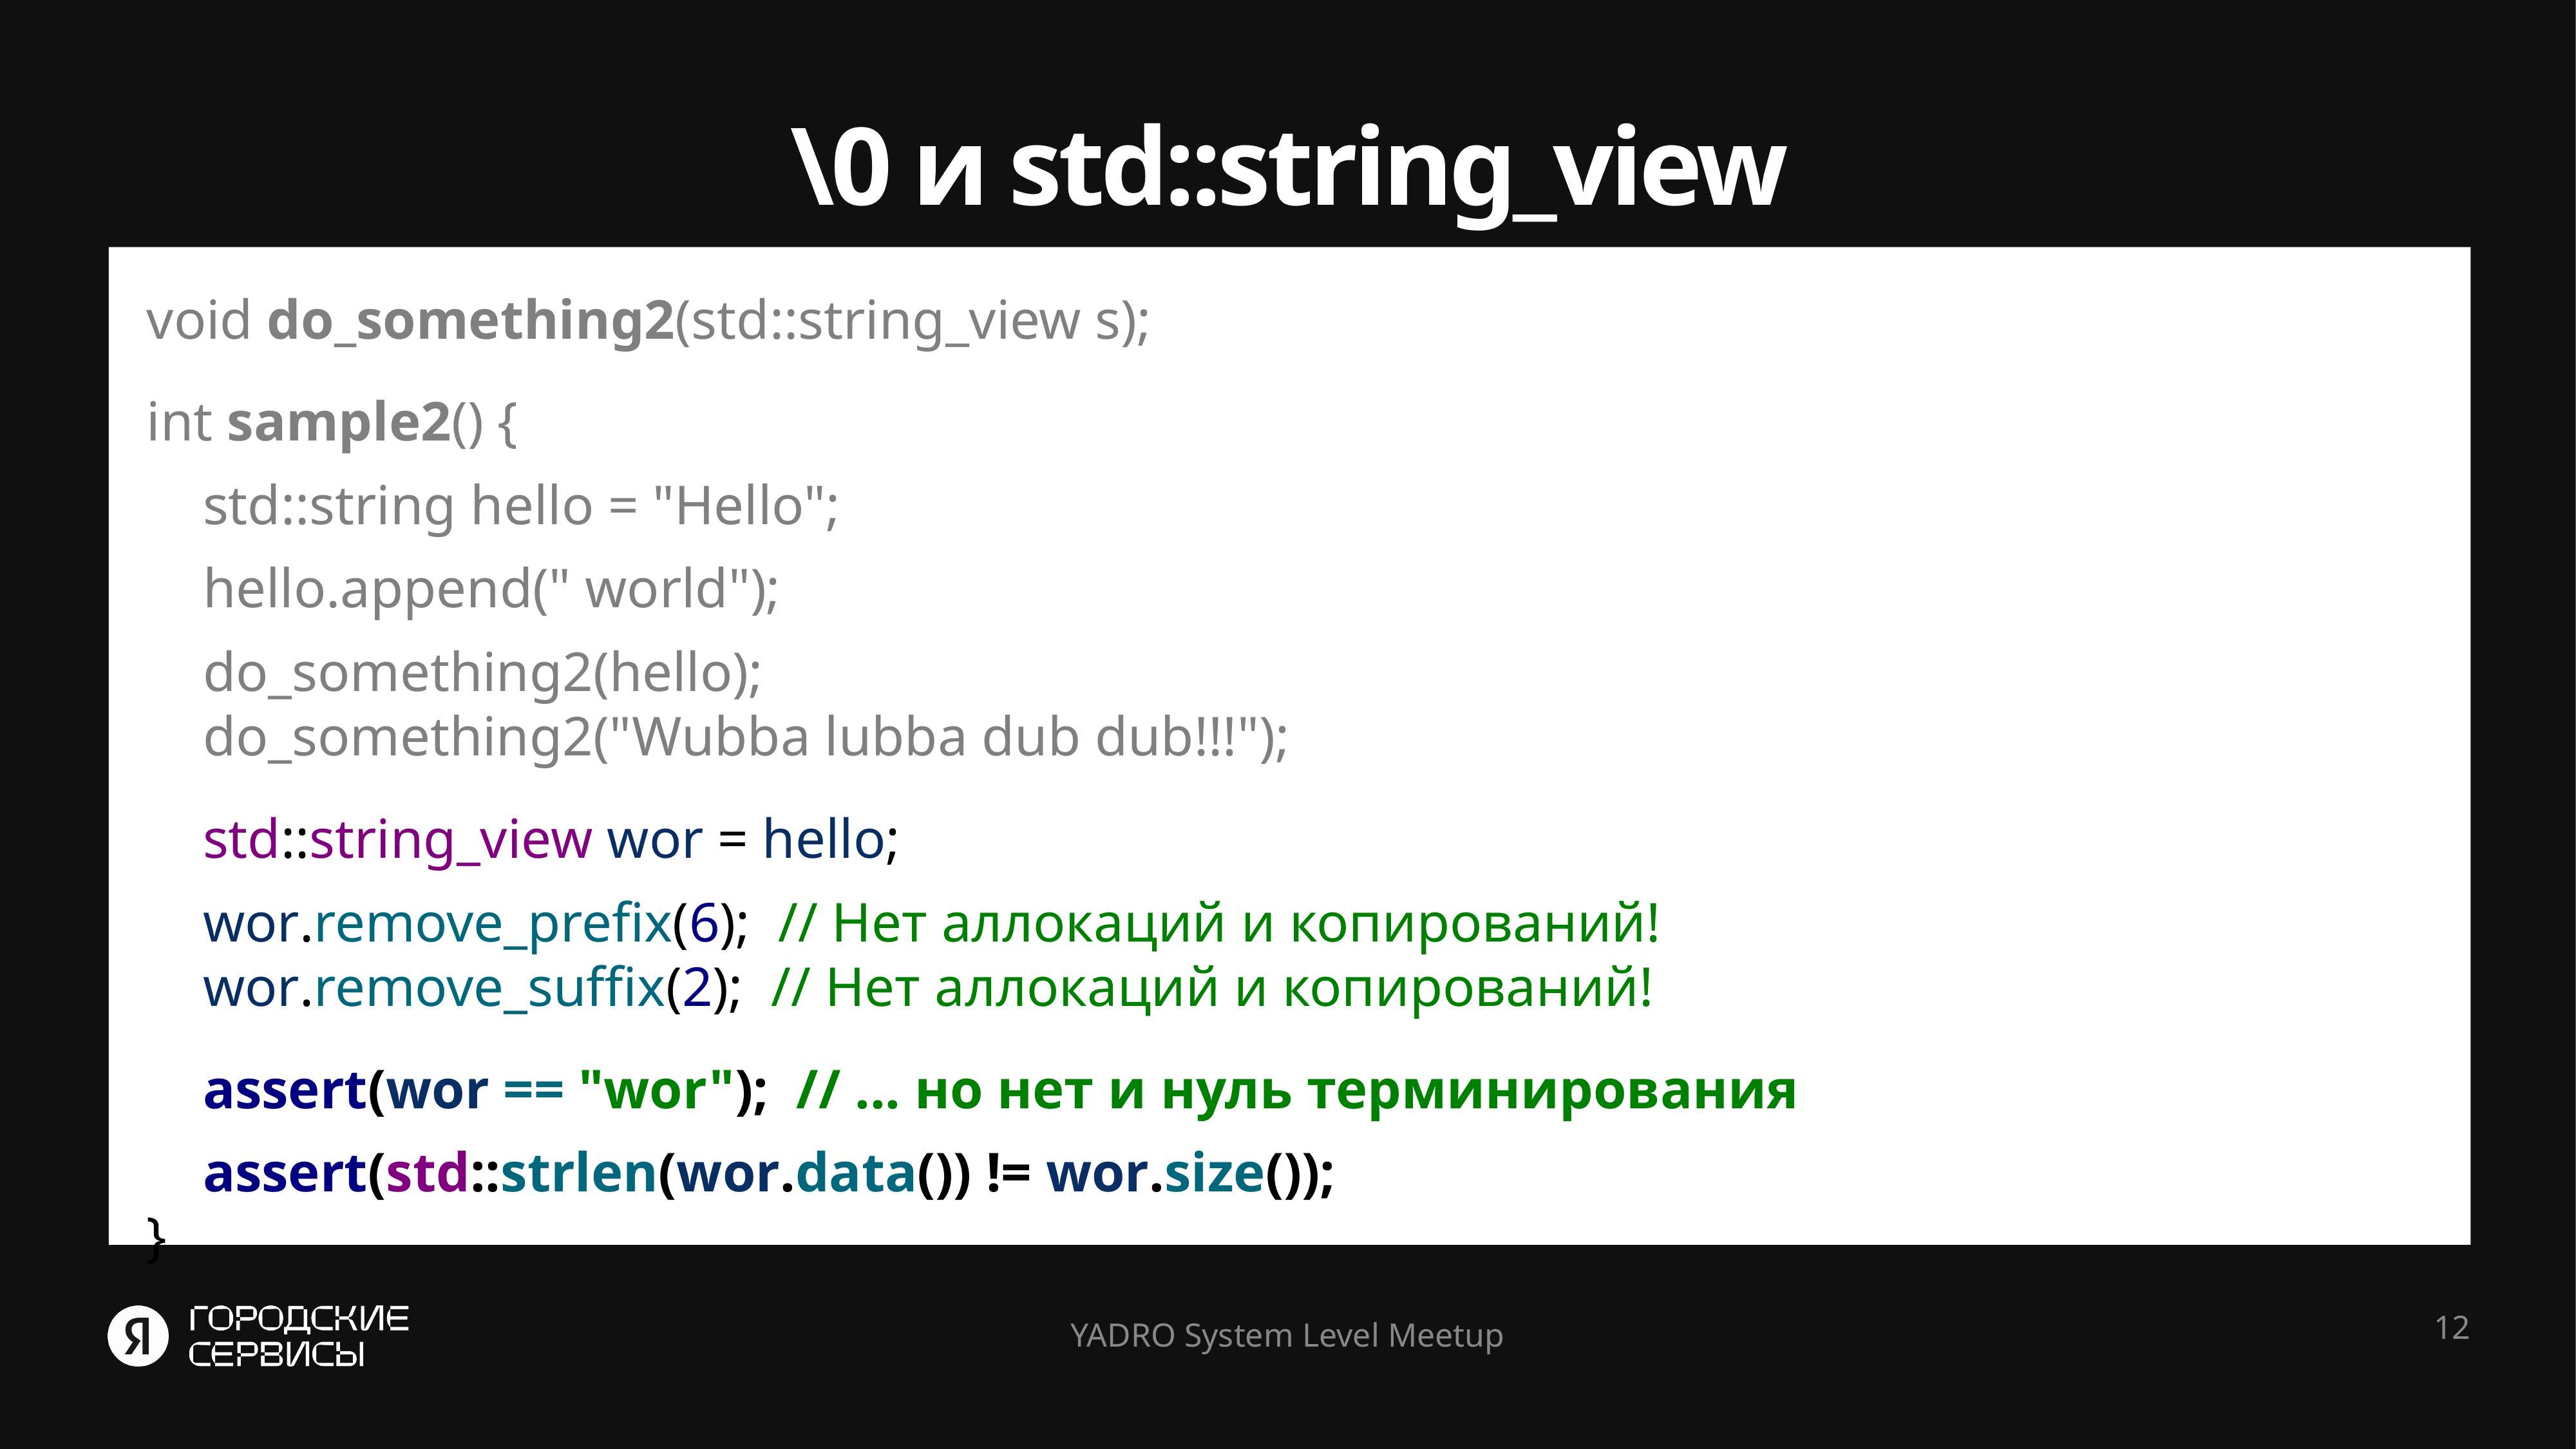

\0 и std::string_view
# void do_something2(std::string_view s);
int sample2() {
 std::string hello = "Hello";
 hello.append(" world");
 do_something2(hello);
 do_something2("Wubba lubba dub dub!!!");
 std::string_view wor = hello;
 wor.remove_prefix(6); // Нет аллокаций и копирований!
 wor.remove_suffix(2); // Нет аллокаций и копирований!
 assert(wor == "wor"); // ... но нет и нуль терминирования
 assert(std::strlen(wor.data()) != wor.size());
}
YADRO System Level Meetup